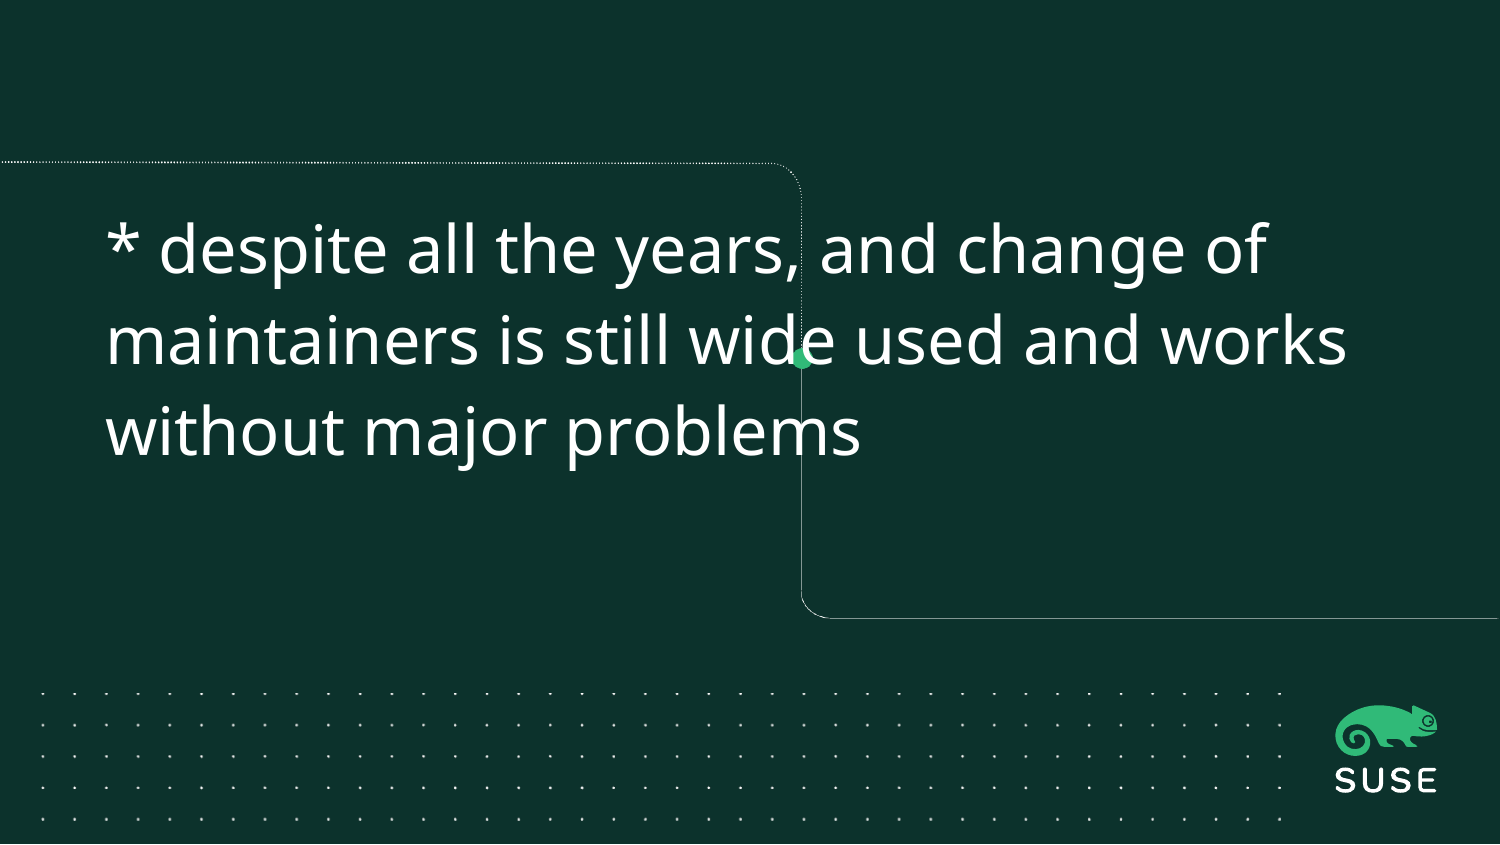

# * despite all the years, and change of maintainers is still wide used and works without major problems